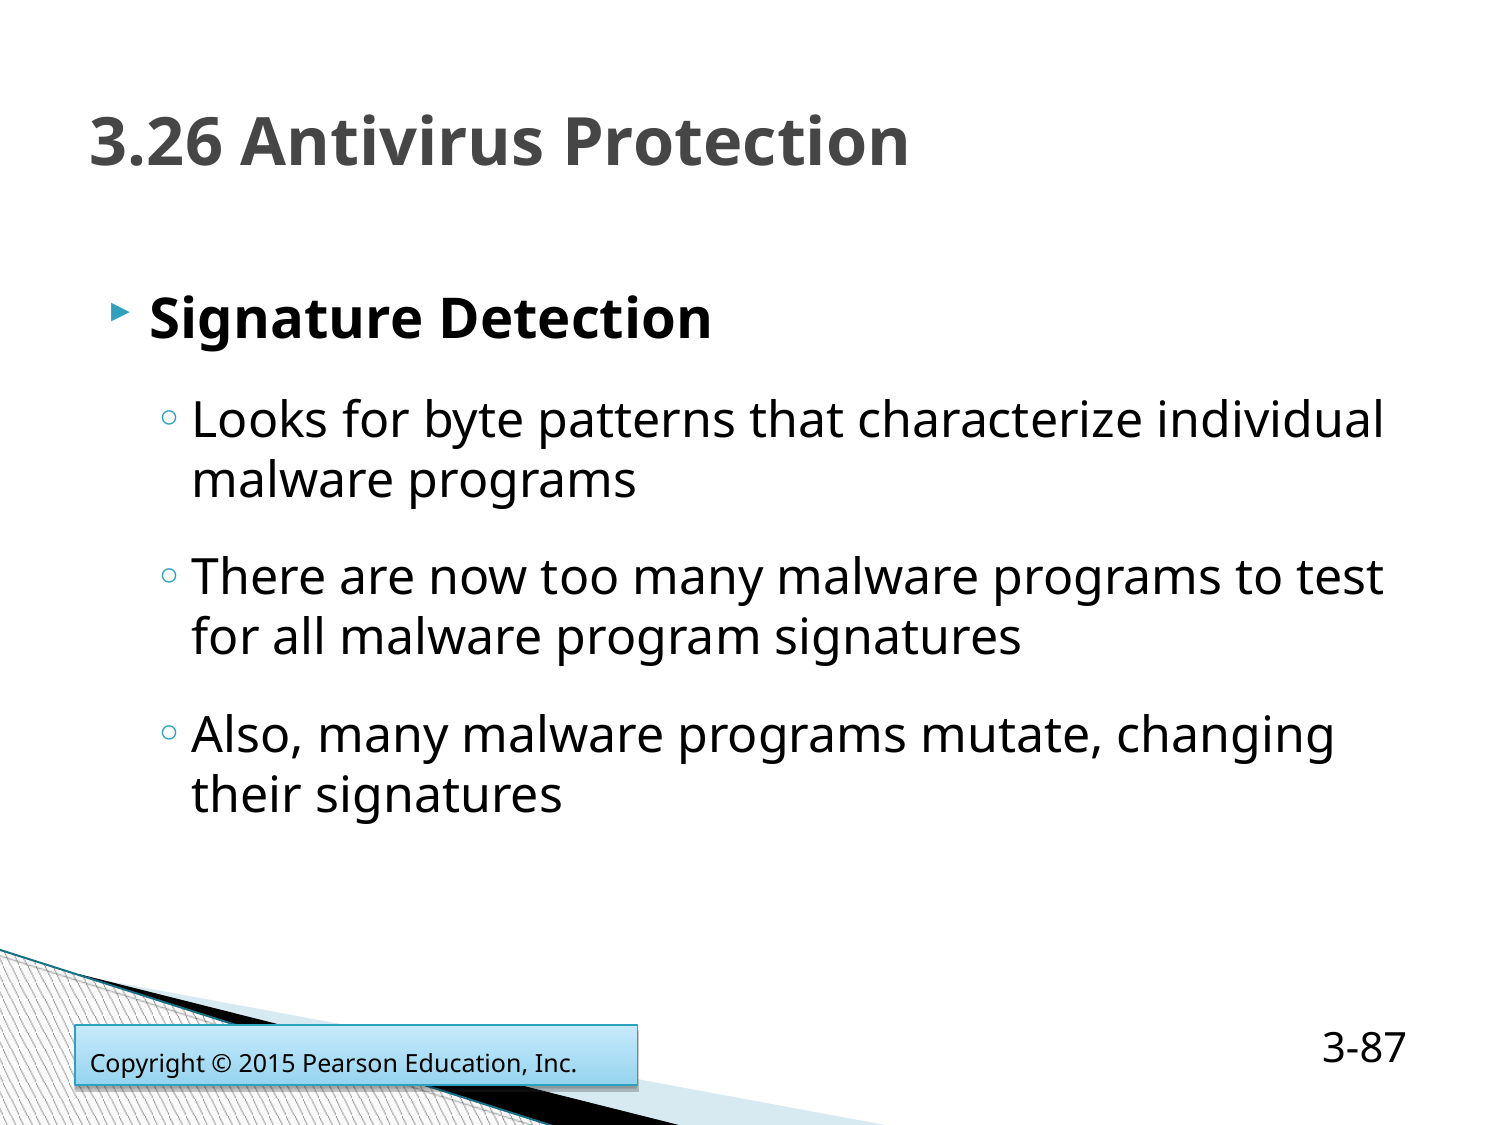

3.26 Antivirus Protection
# Signature Detection
Looks for byte patterns that characterize individual malware programs
There are now too many malware programs to test for all malware program signatures
Also, many malware programs mutate, changing their signatures
Copyright © 2015 Pearson Education, Inc.